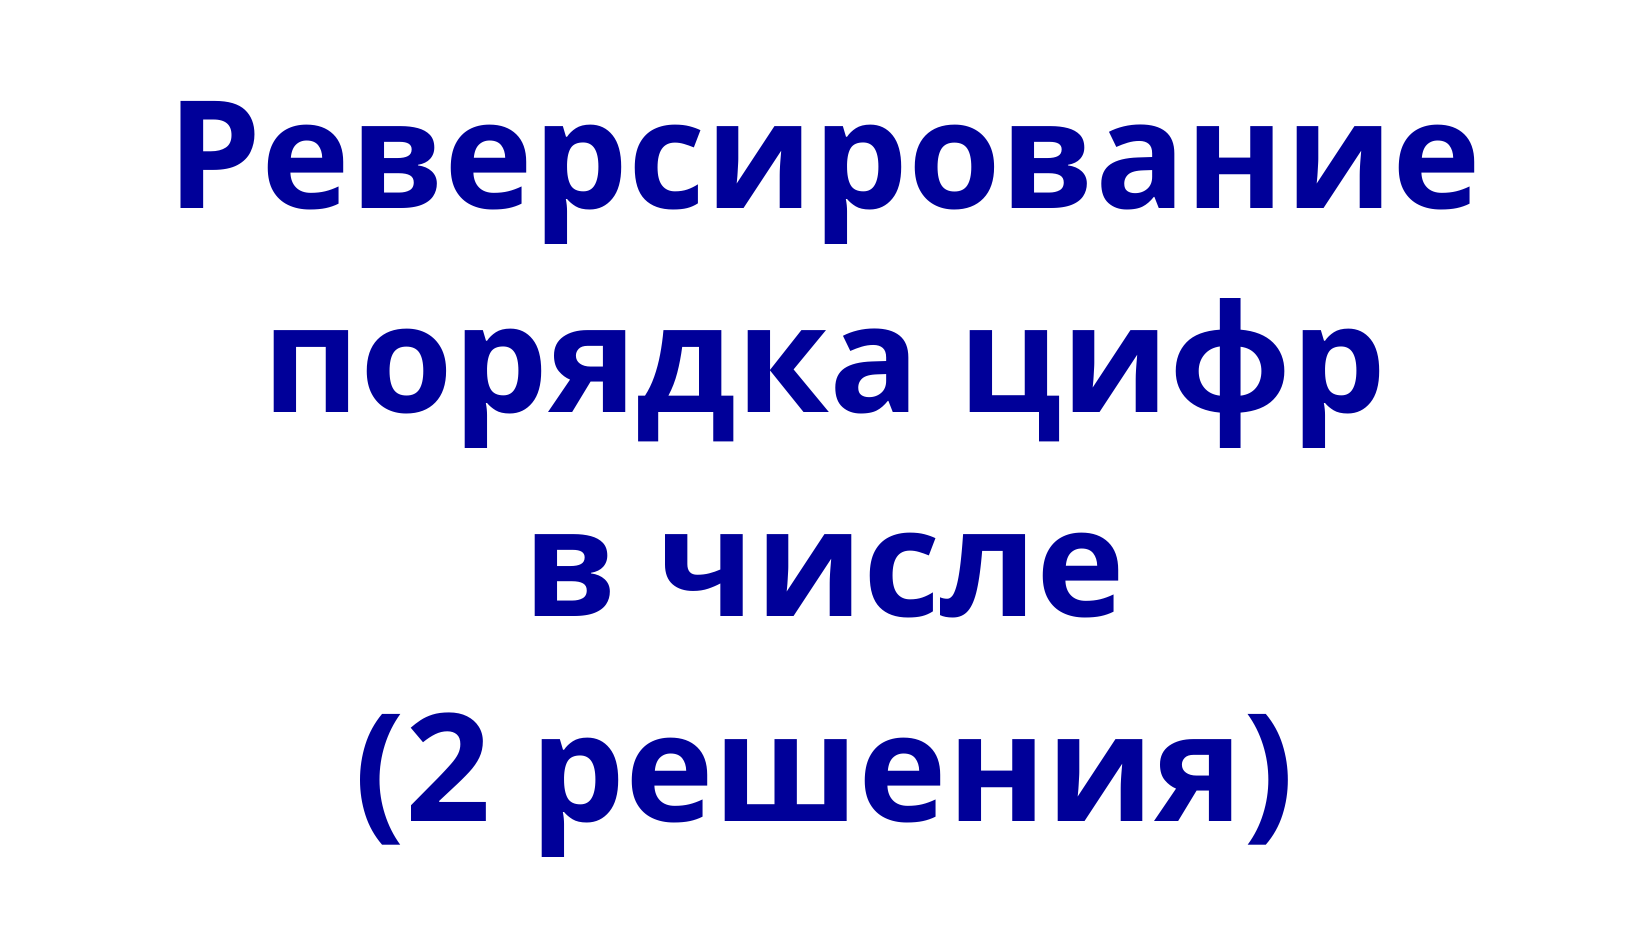

# Реверсирование порядка цифр
в числе
(2 решения)